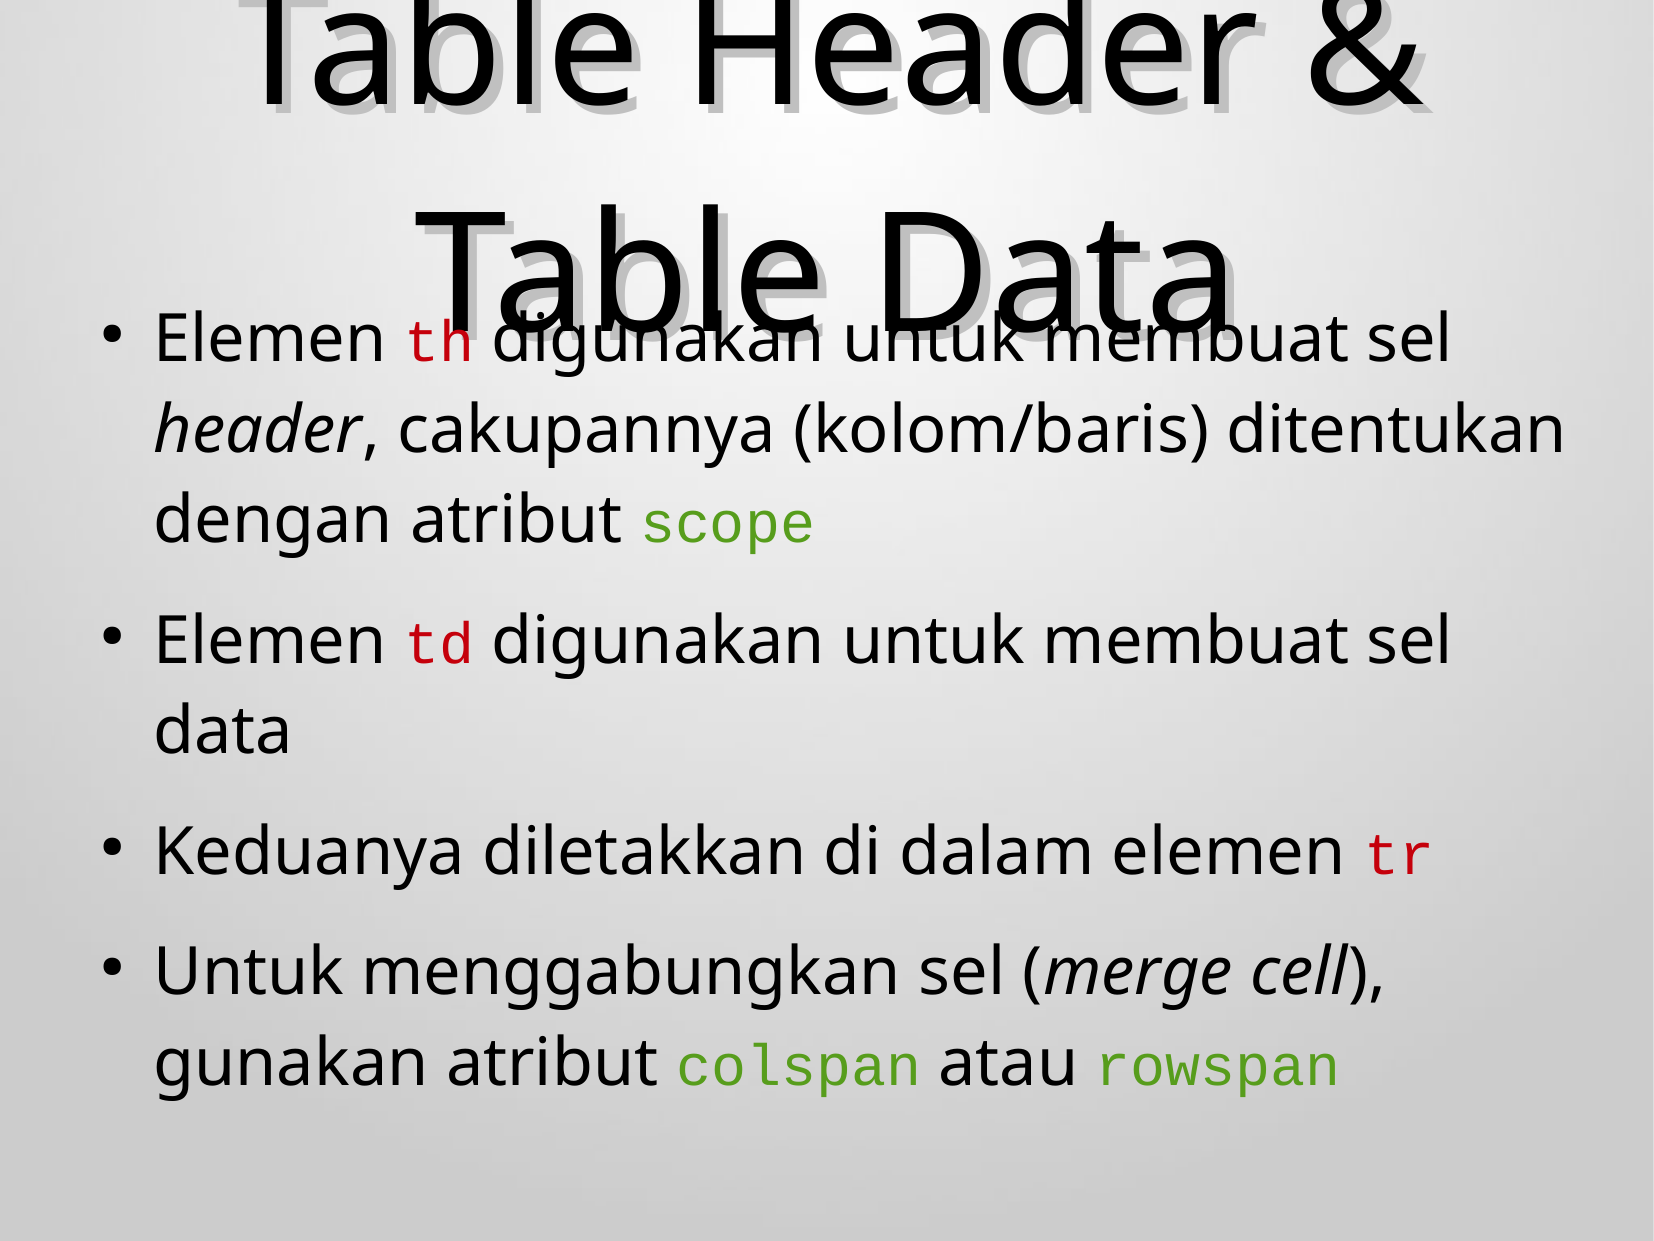

# Table Header & Table Data
Elemen th digunakan untuk membuat sel header, cakupannya (kolom/baris) ditentukan dengan atribut scope
Elemen td digunakan untuk membuat sel data
Keduanya diletakkan di dalam elemen tr
Untuk menggabungkan sel (merge cell), gunakan atribut colspan atau rowspan